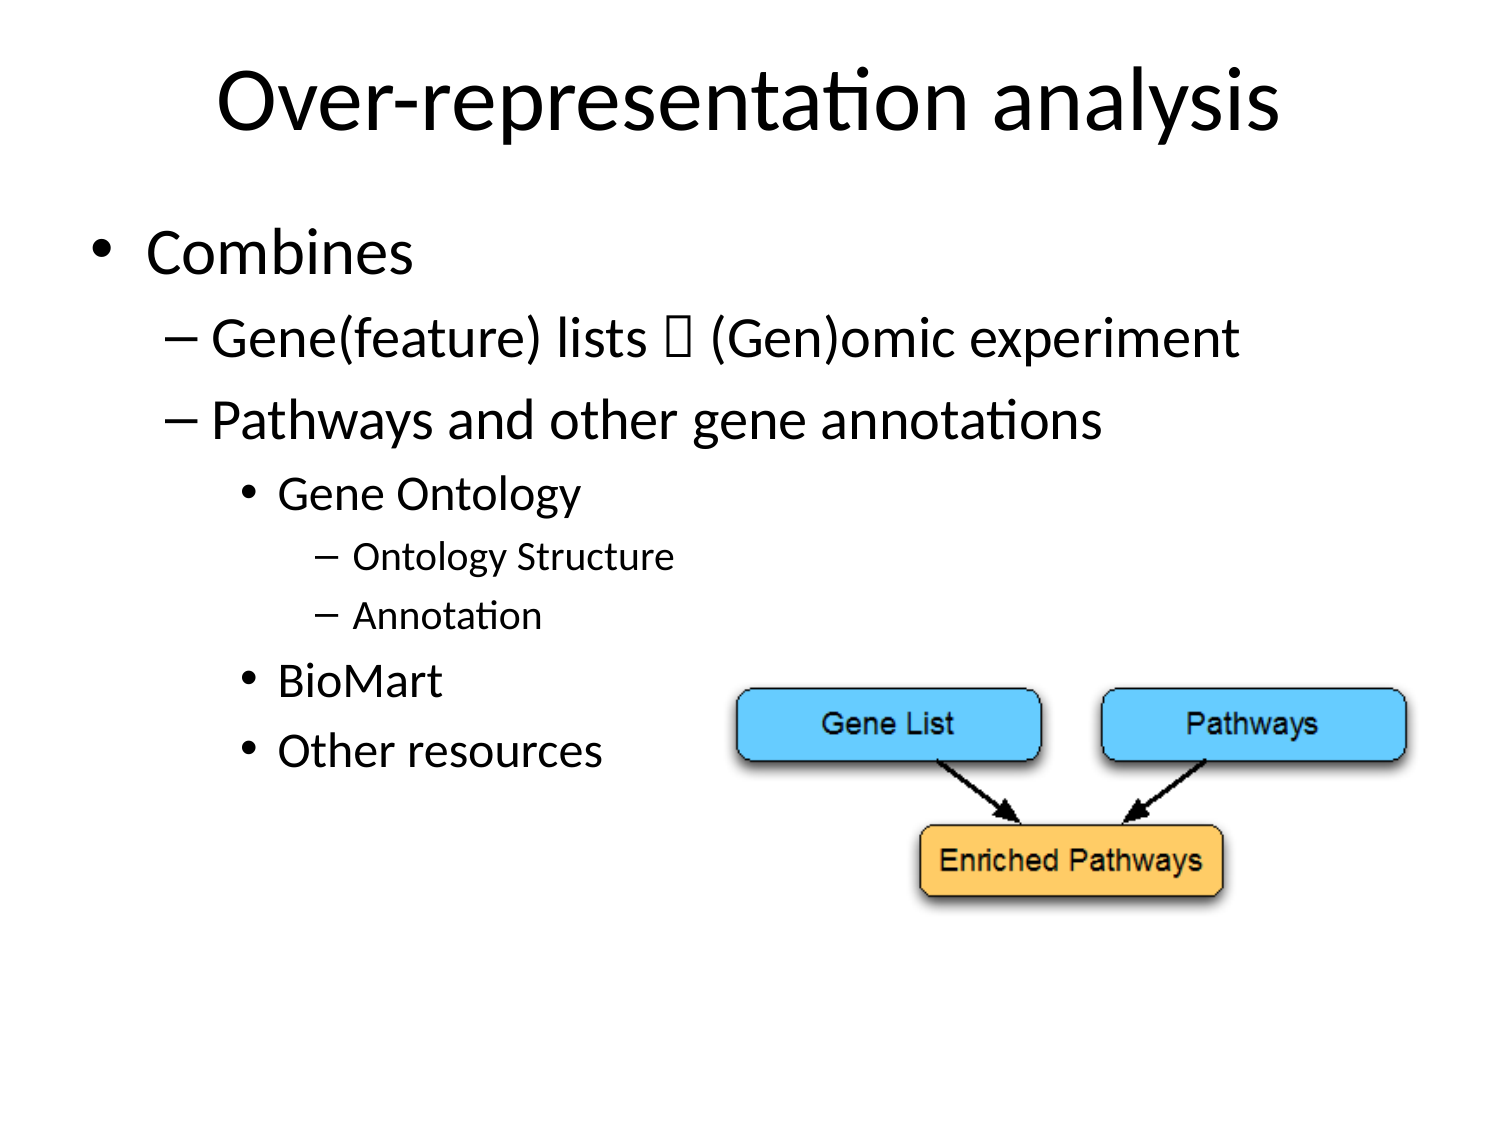

Over-representation analysis
# Combines
Gene(feature) lists  (Gen)omic experiment
Pathways and other gene annotations
Gene Ontology
Ontology Structure
Annotation
BioMart
Other resources